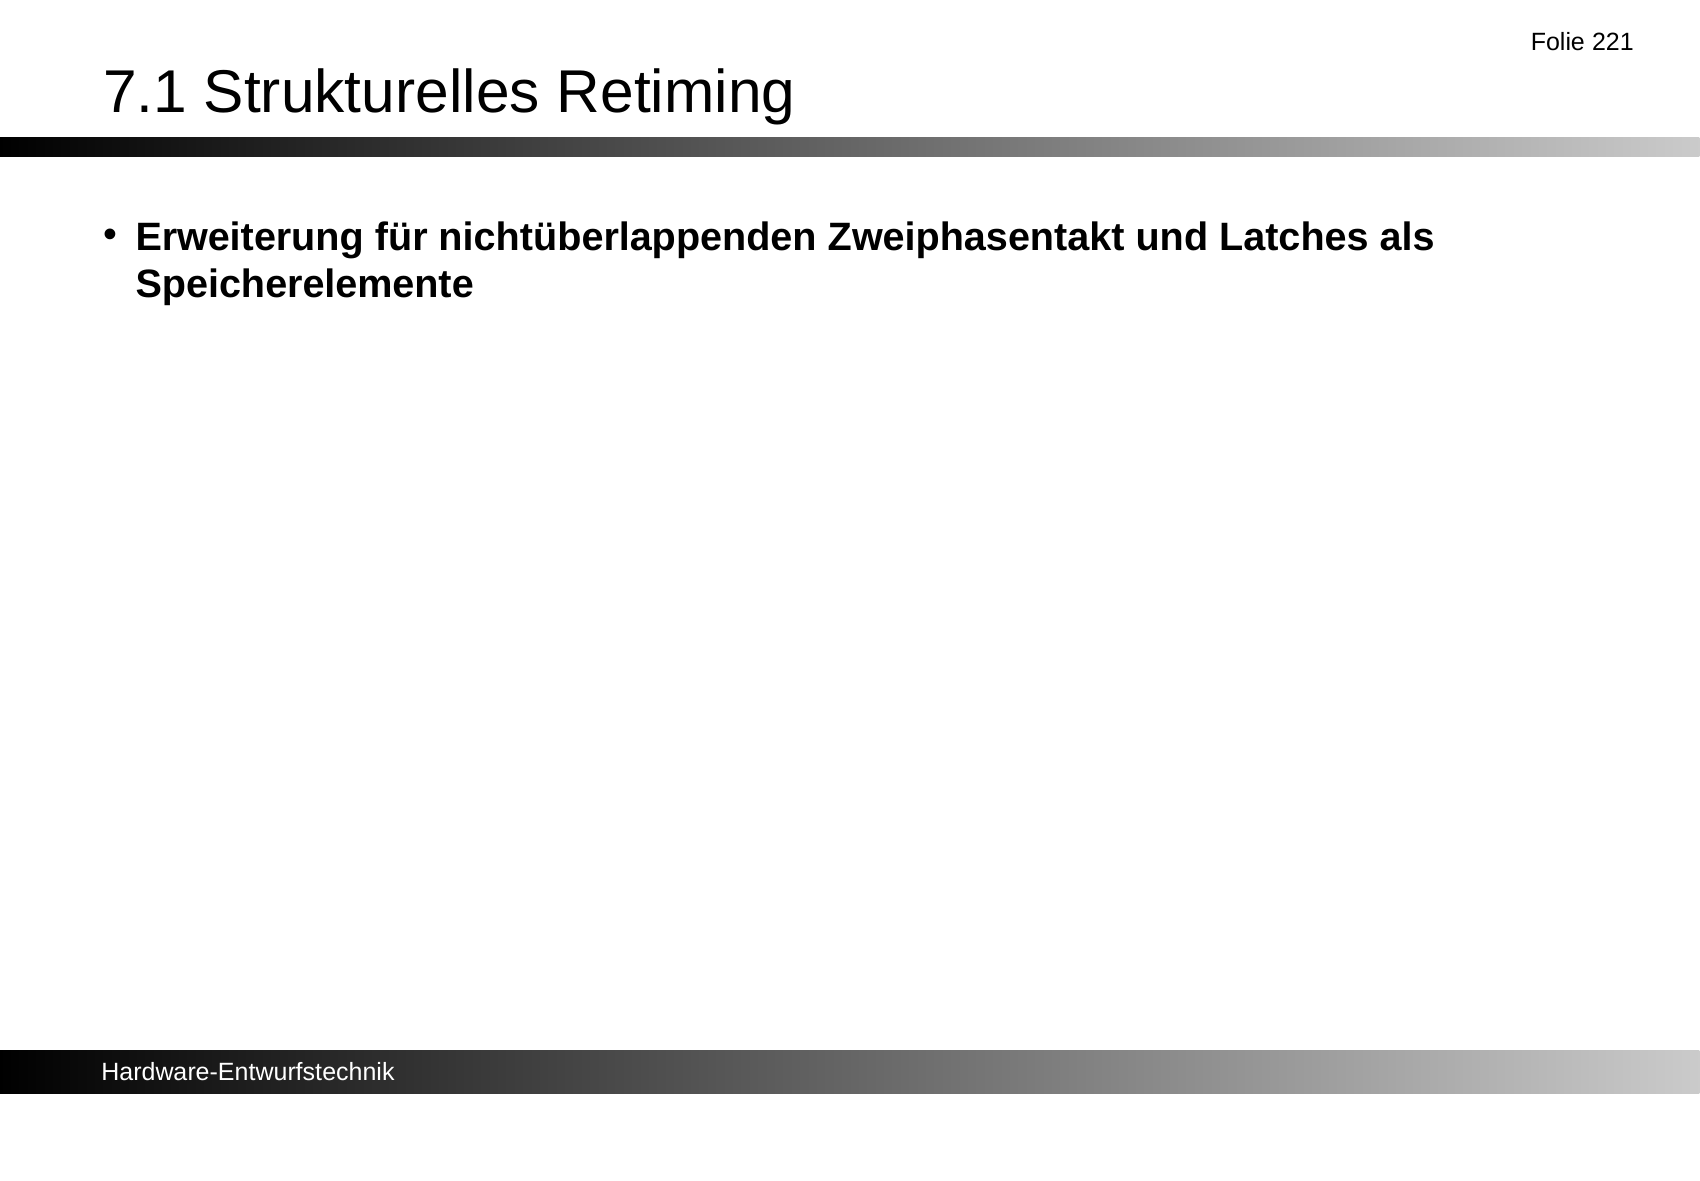

# 7.1 Strukturelles Retiming
Erweiterung für nichtüberlappenden Zweiphasentakt und Latches als Speicherelemente